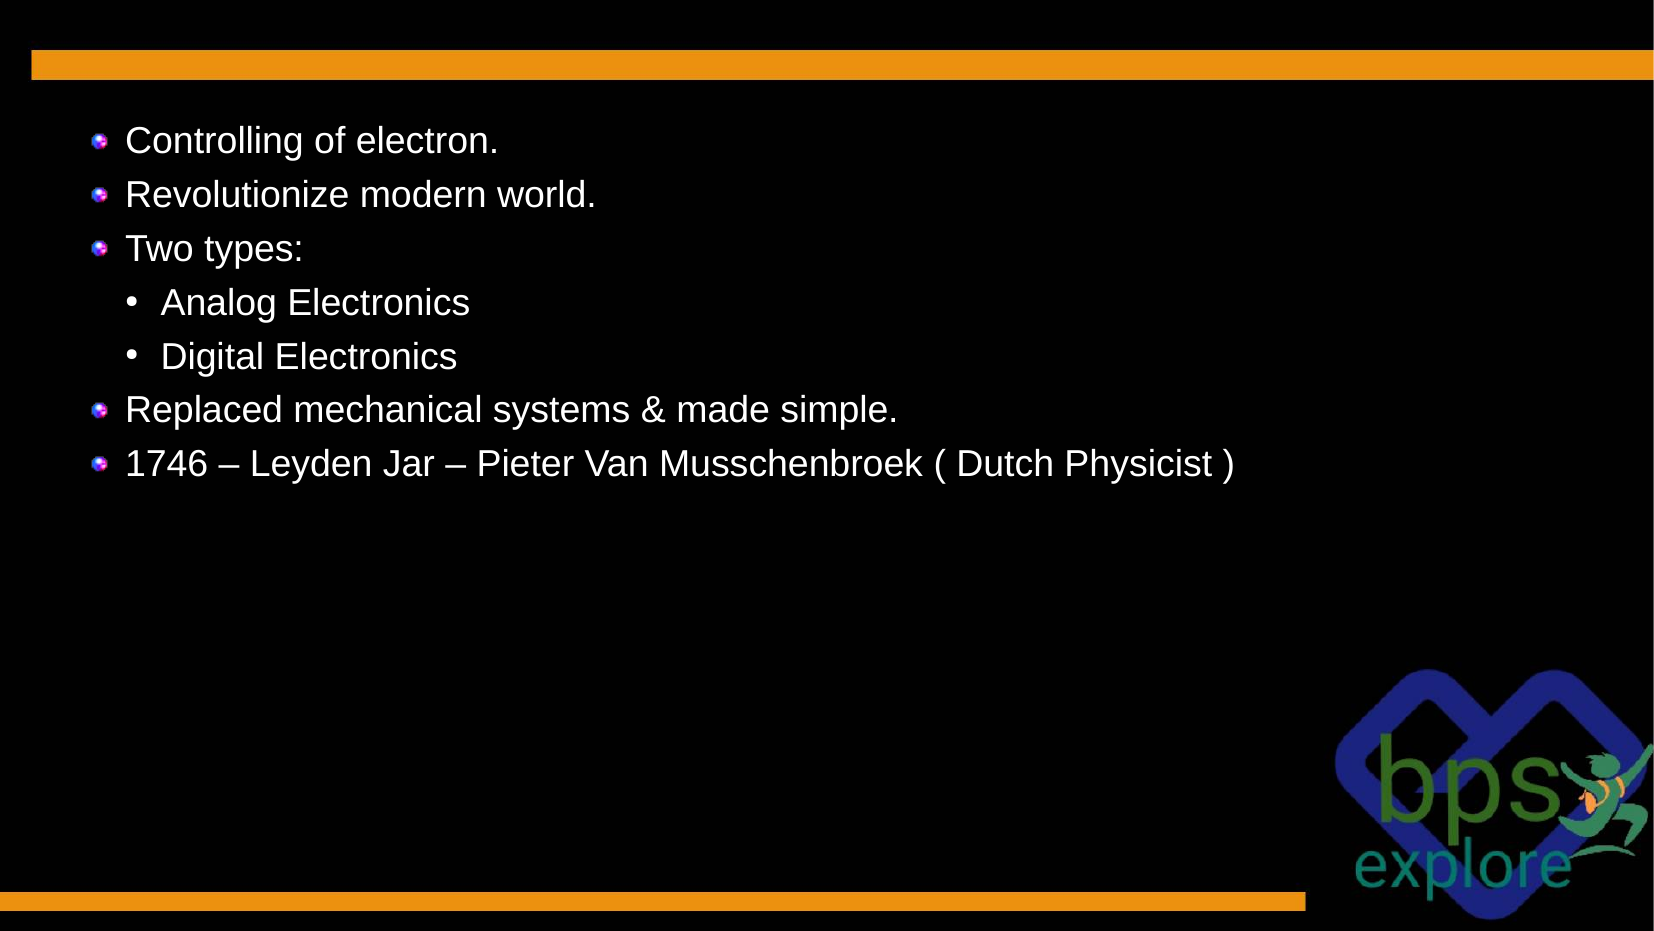

Controlling of electron.
Revolutionize modern world.
Two types:
Analog Electronics
Digital Electronics
Replaced mechanical systems & made simple.
1746 – Leyden Jar – Pieter Van Musschenbroek ( Dutch Physicist )